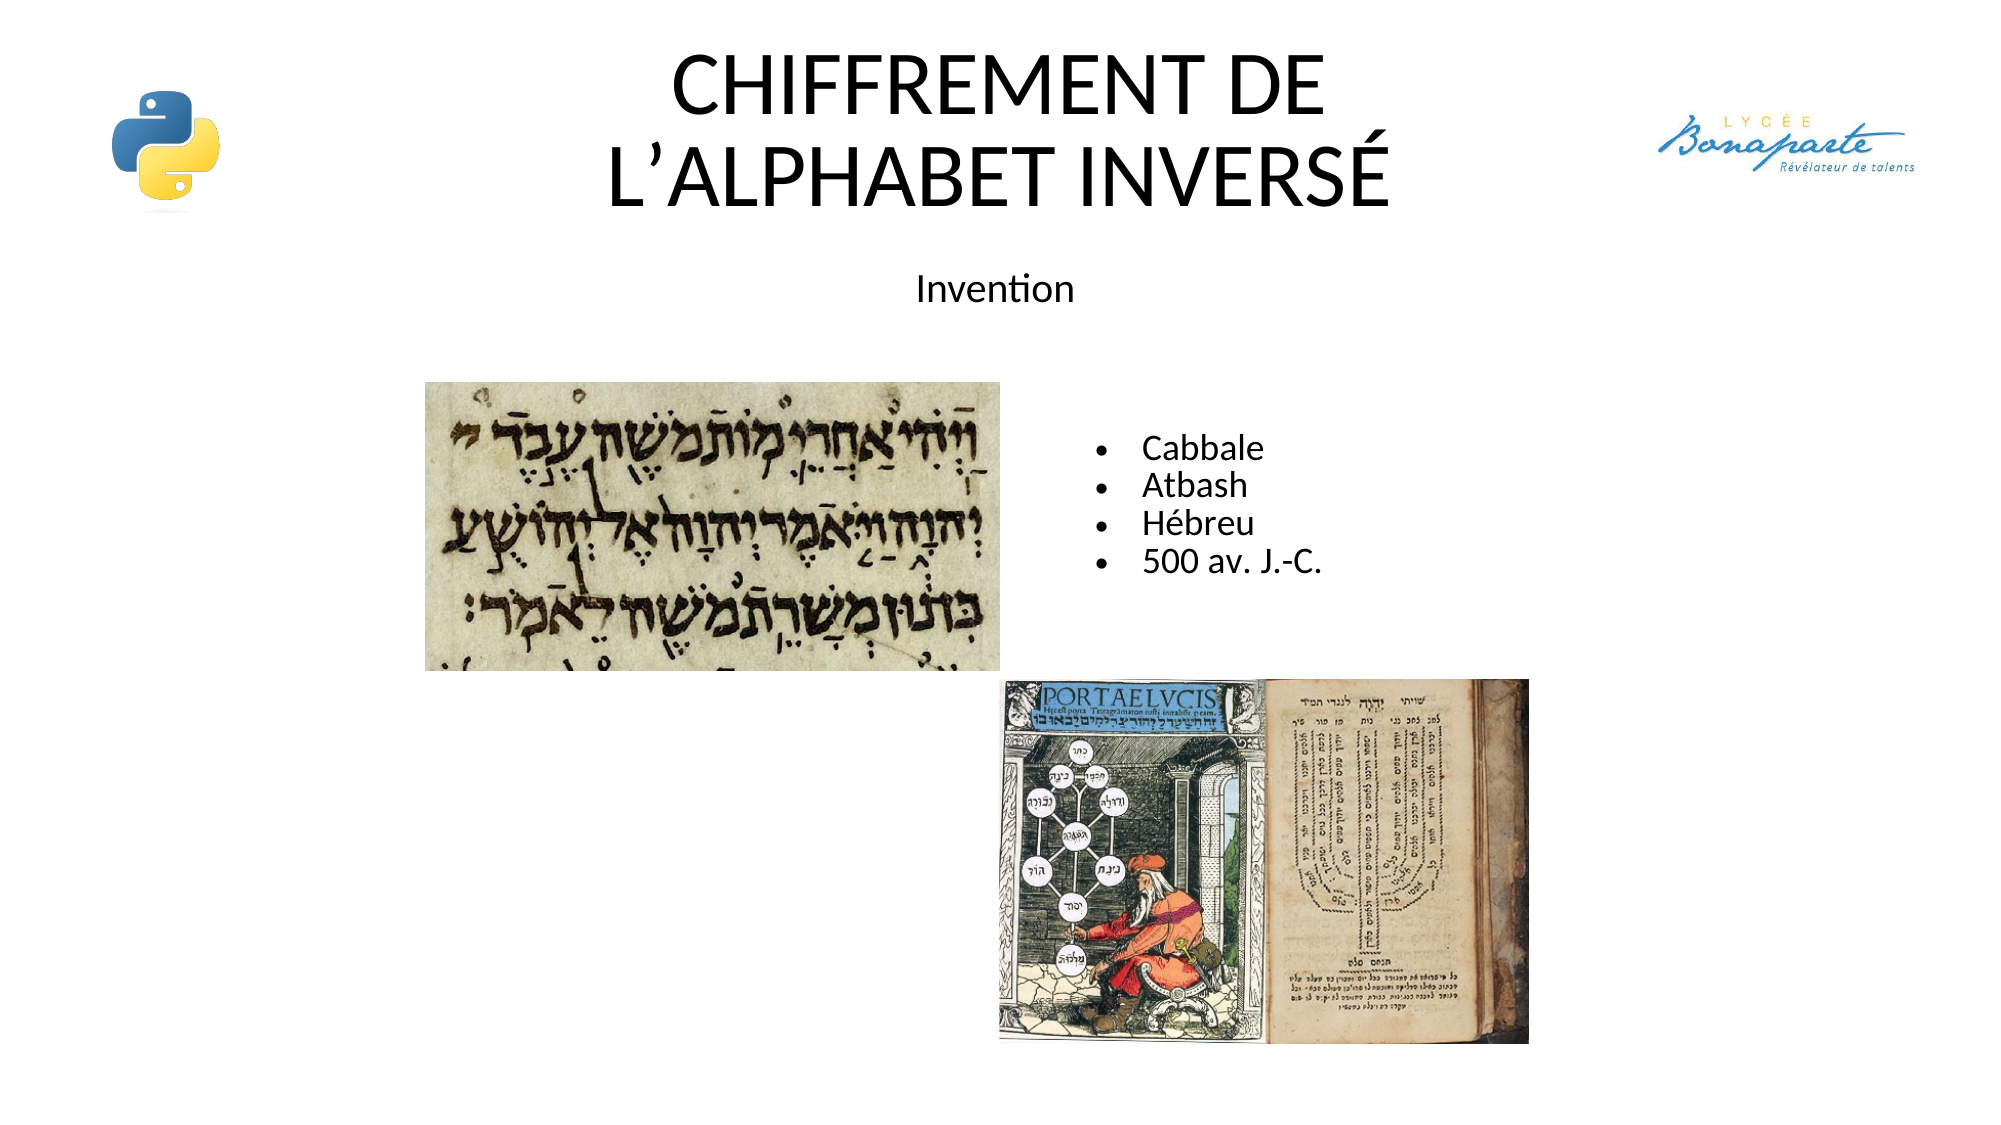

CHIFFREMENT DE L’ALPHABET INVERSÉ
Invention
Cabbale
Atbash
Hébreu
500 av. J.-C.